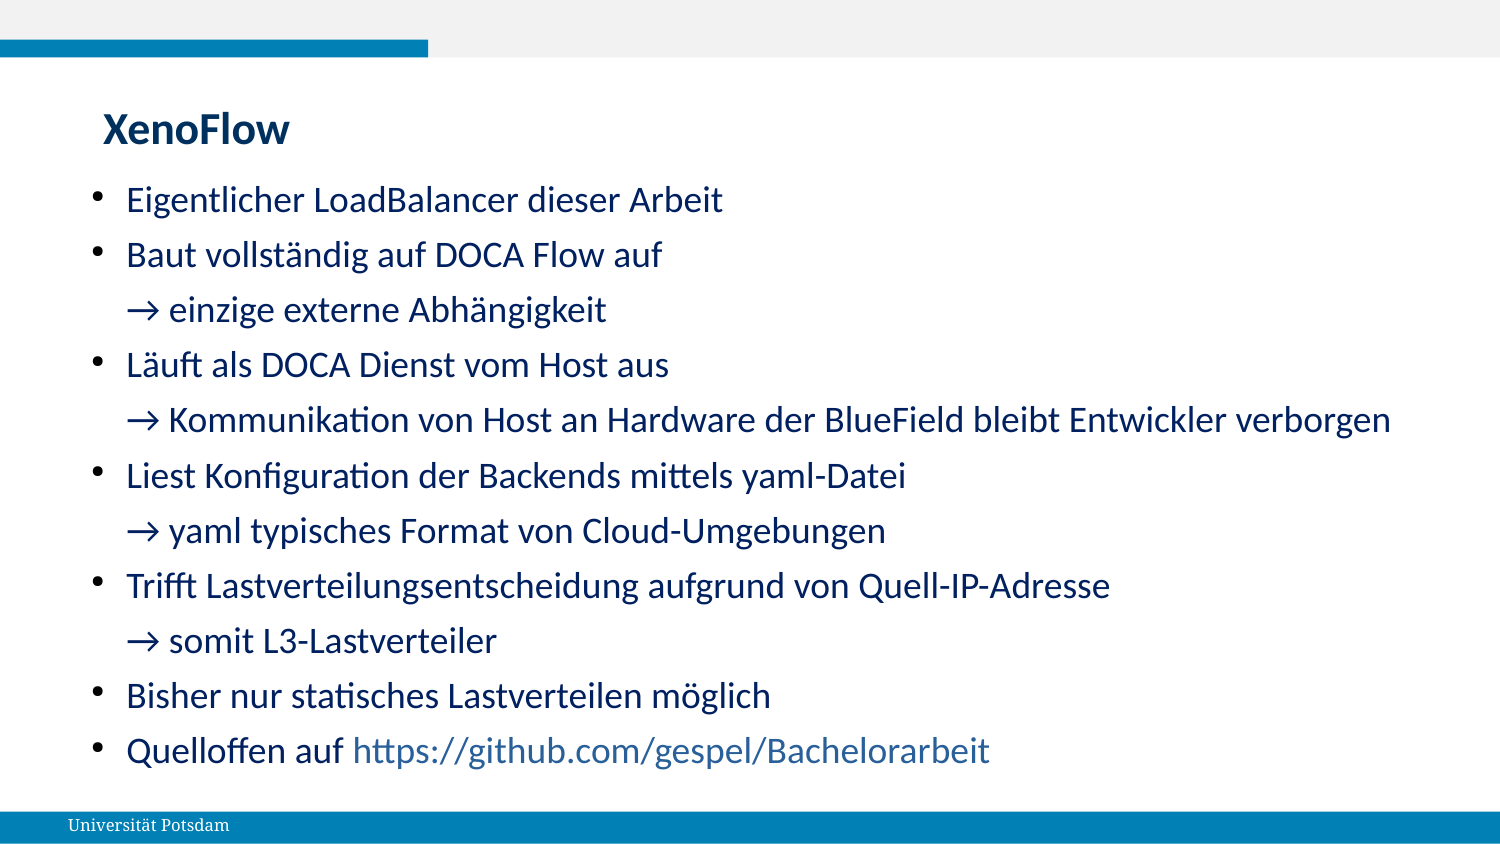

# XenoFlow
Eigentlicher LoadBalancer dieser Arbeit
Baut vollständig auf DOCA Flow auf
→ einzige externe Abhängigkeit
Läuft als DOCA Dienst vom Host aus
→ Kommunikation von Host an Hardware der BlueField bleibt Entwickler verborgen
Liest Konfiguration der Backends mittels yaml-Datei
→ yaml typisches Format von Cloud-Umgebungen
Trifft Lastverteilungsentscheidung aufgrund von Quell-IP-Adresse
→ somit L3-Lastverteiler
Bisher nur statisches Lastverteilen möglich
Quelloffen auf https://github.com/gespel/Bachelorarbeit